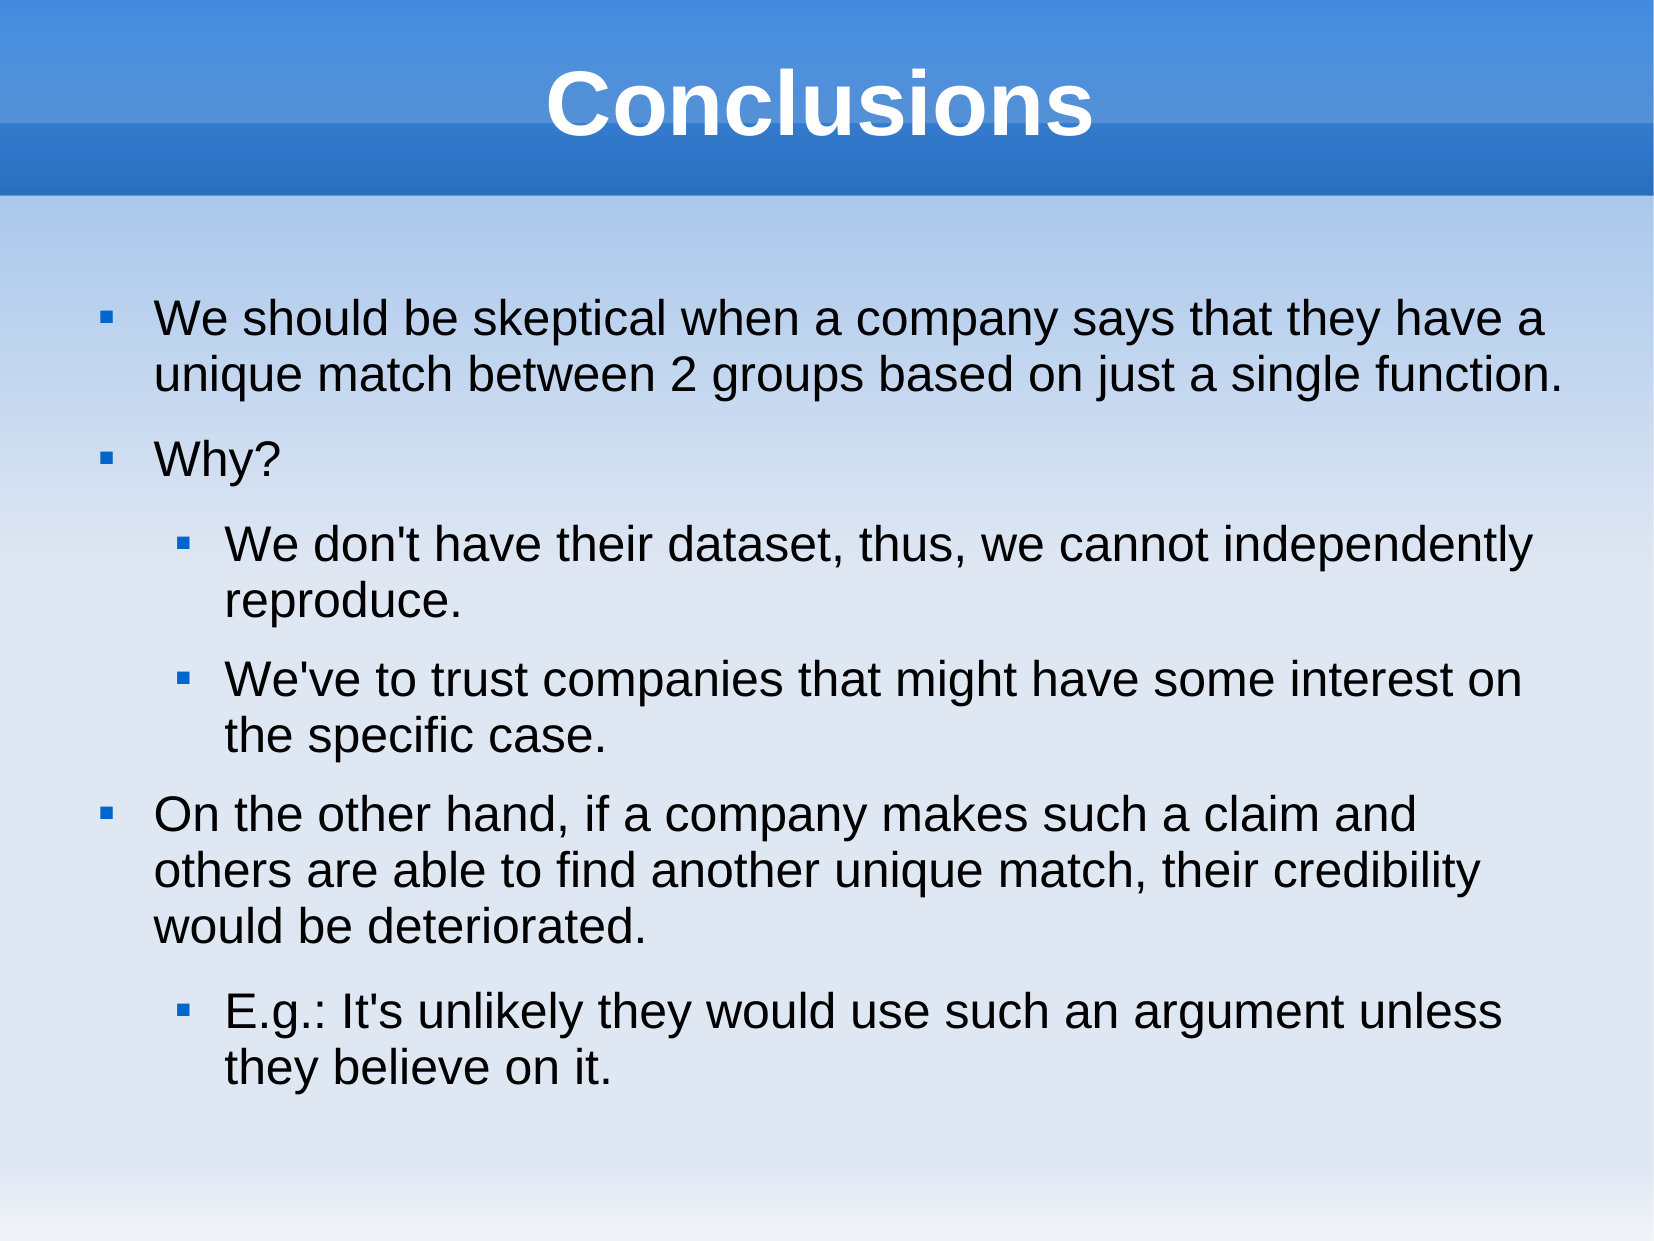

# Conclusions
We should be skeptical when a company says that they have a unique match between 2 groups based on just a single function.
Why?
We don't have their dataset, thus, we cannot independently reproduce.
We've to trust companies that might have some interest on the specific case.
On the other hand, if a company makes such a claim and others are able to find another unique match, their credibility would be deteriorated.
E.g.: It's unlikely they would use such an argument unless they believe on it.